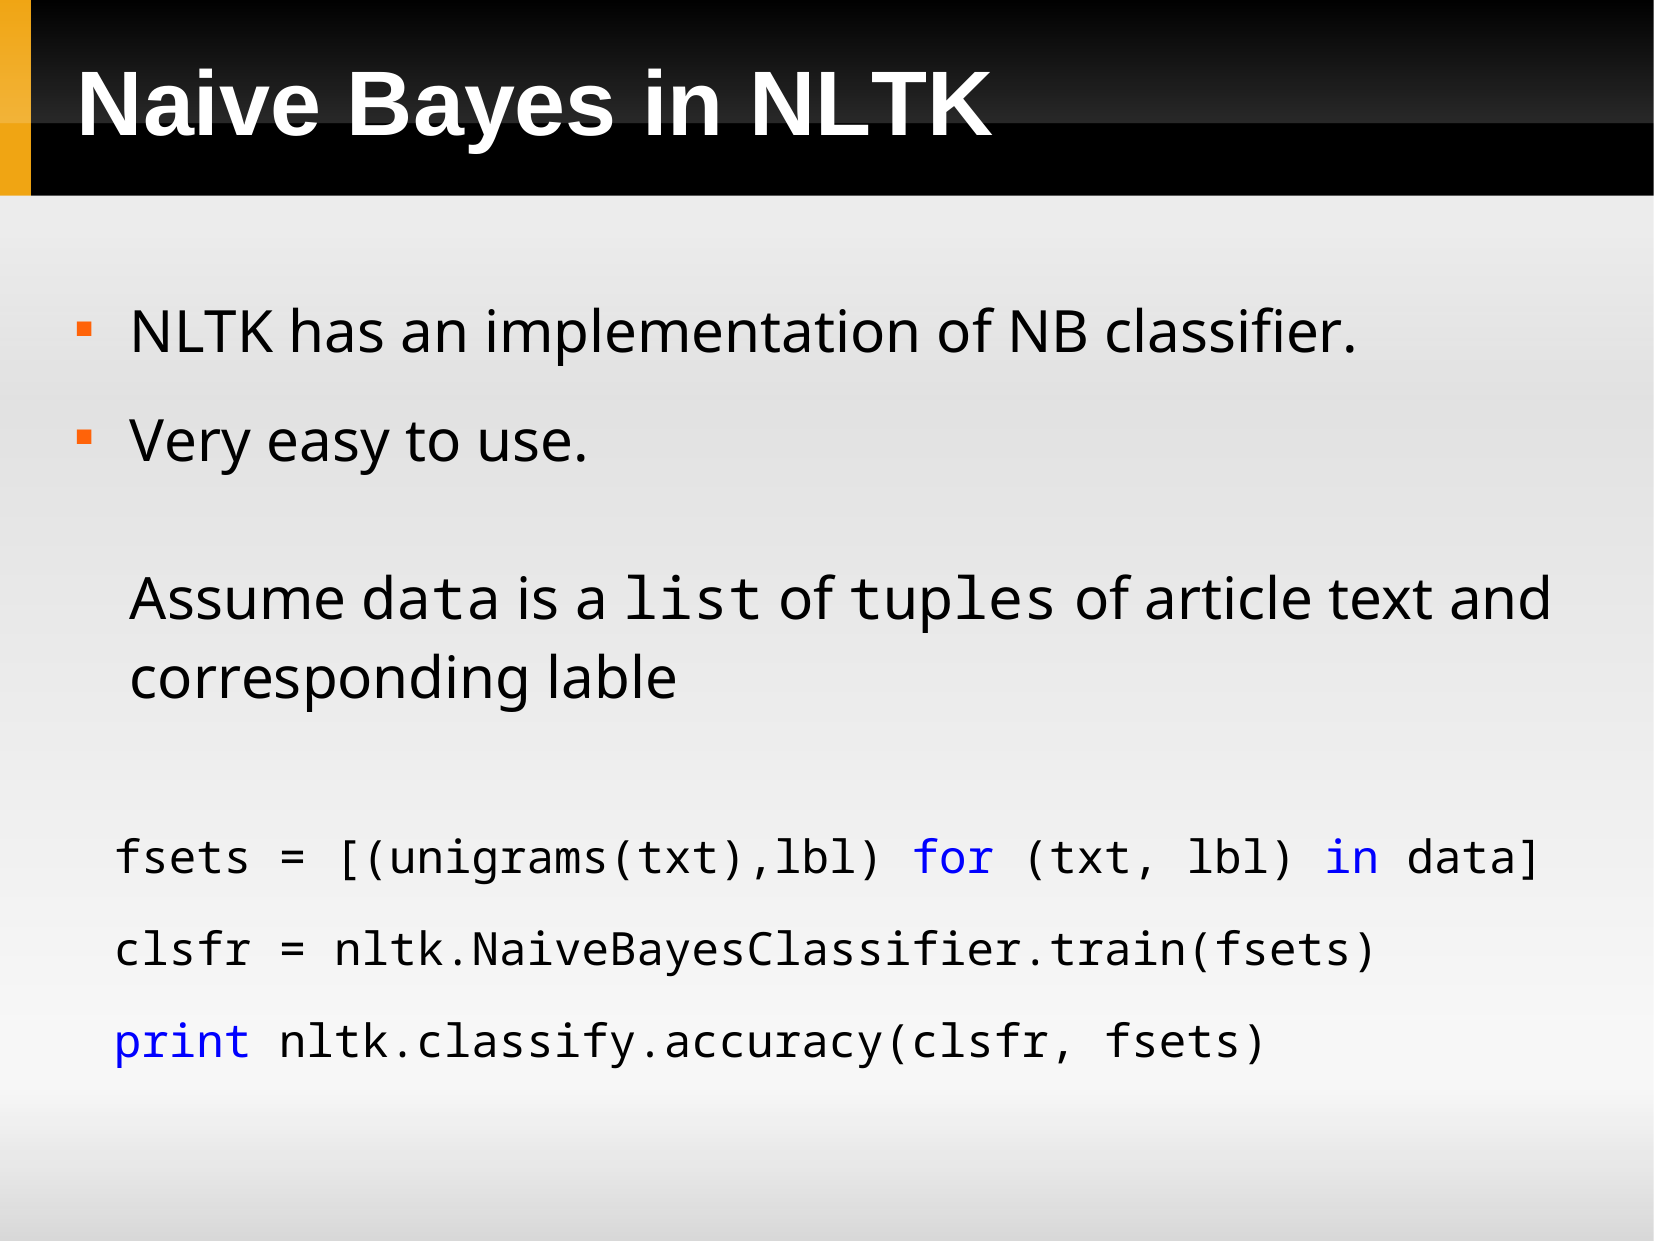

# Naive Bayes in NLTK
NLTK has an implementation of NB classifier.
Very easy to use.
Assume data is a list of tuples of article text and corresponding lable
 fsets = [(unigrams(txt),lbl) for (txt, lbl) in data]
 clsfr = nltk.NaiveBayesClassifier.train(fsets)
 print nltk.classify.accuracy(clsfr, fsets)